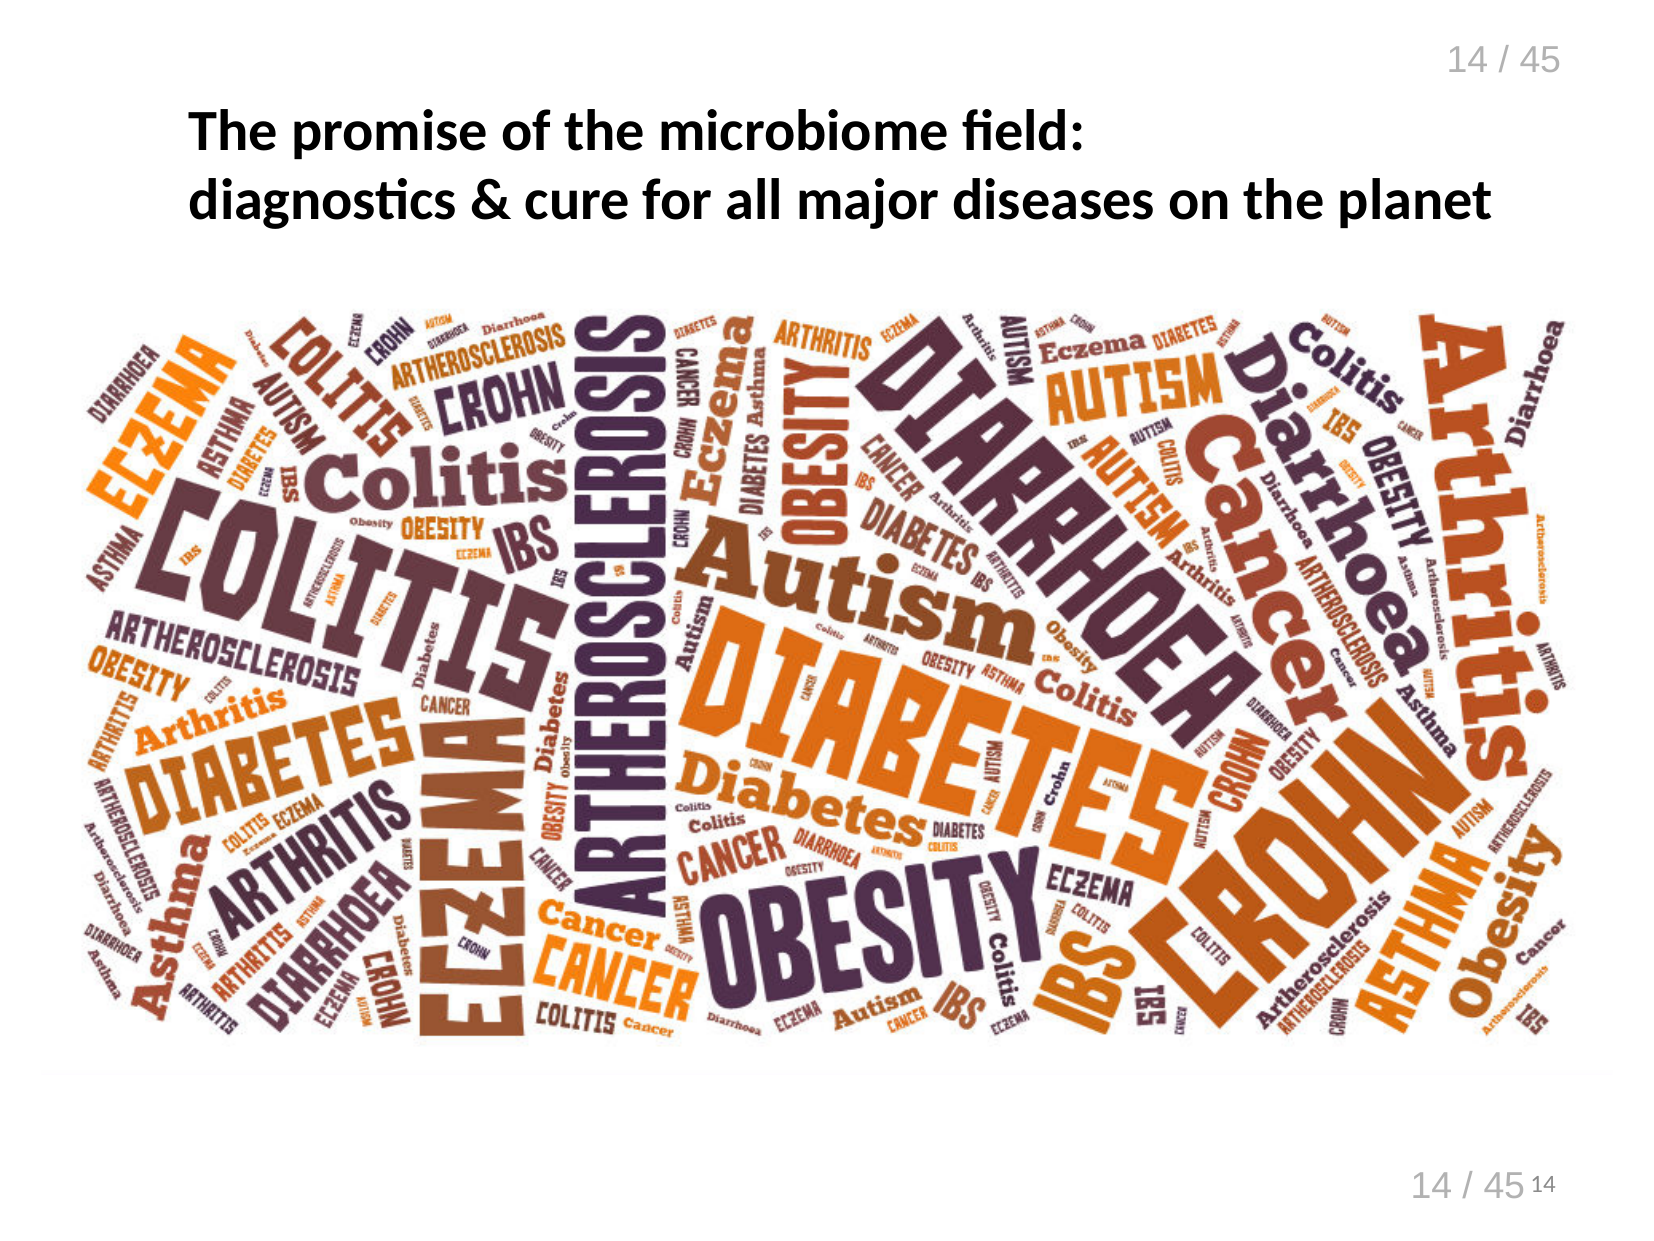

The promise of the microbiome field:
diagnostics & cure for all major diseases on the planet
Crohn disease
Obesity
Irritable bowel syndrome
Ulcerative Colitis
Colon cancer
Type 2 diabetes
Diarrhoea
Eczema
Artherosclerosis
Rheumatoid Arthritis
Autism
14